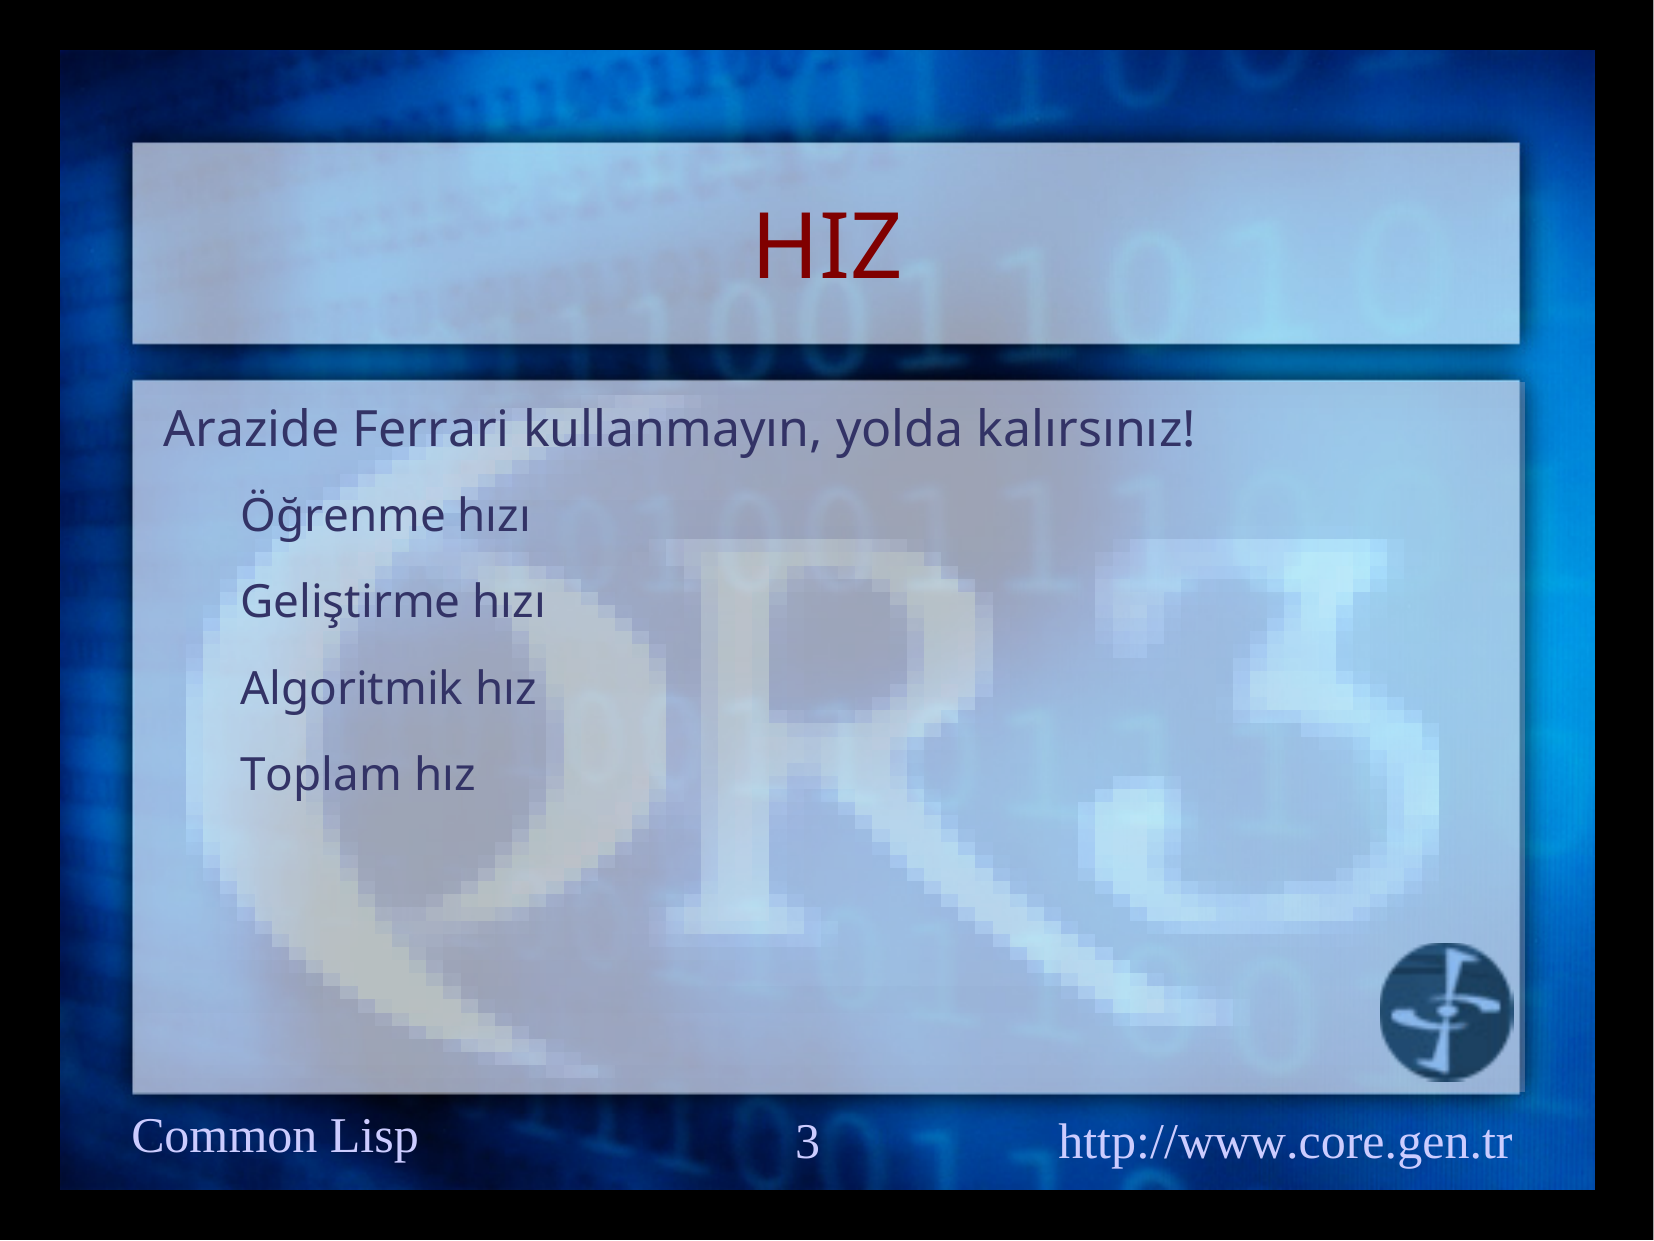

# HIZ
Arazide Ferrari kullanmayın, yolda kalırsınız!
Öğrenme hızı
Geliştirme hızı
Algoritmik hız
Toplam hız